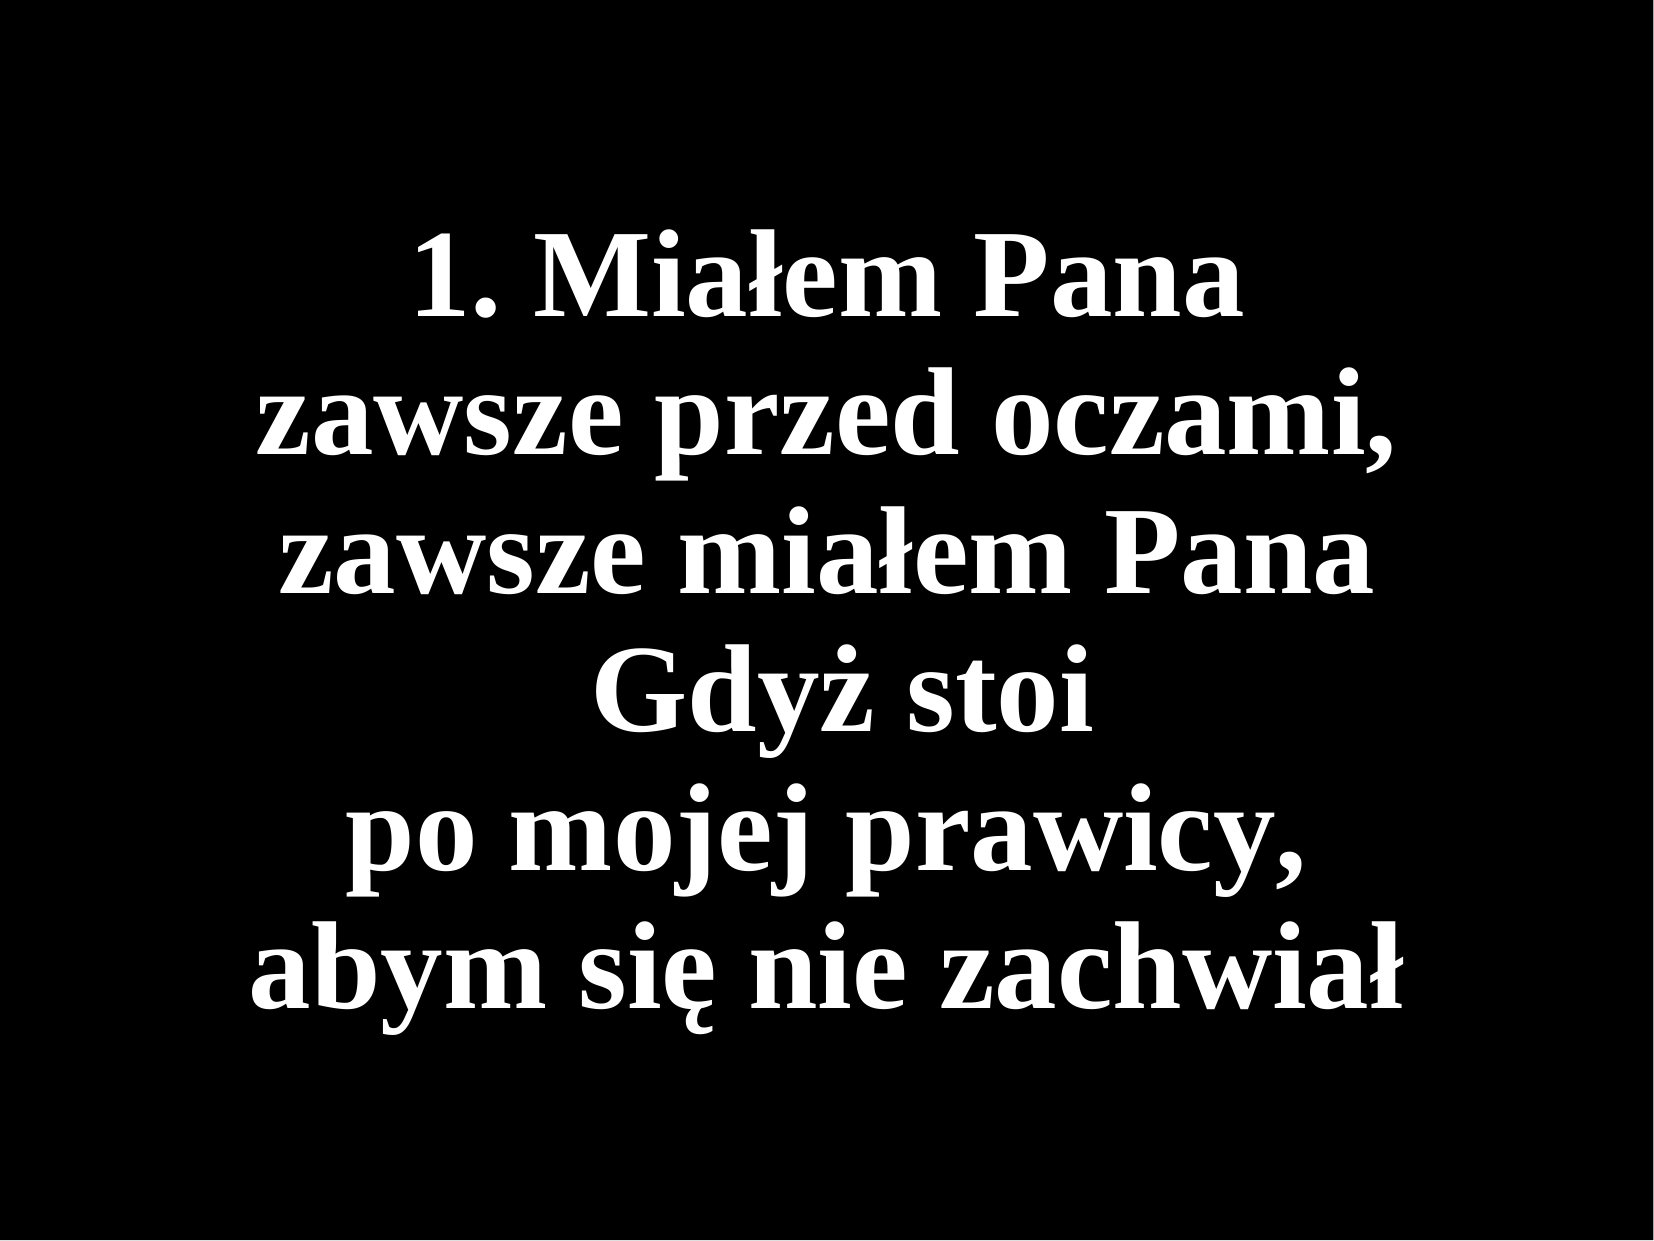

# 1. Miałem Pana zawsze przed oczami, zawsze miałem Pana Gdyż stoi po mojej prawicy, abym się nie zachwiał